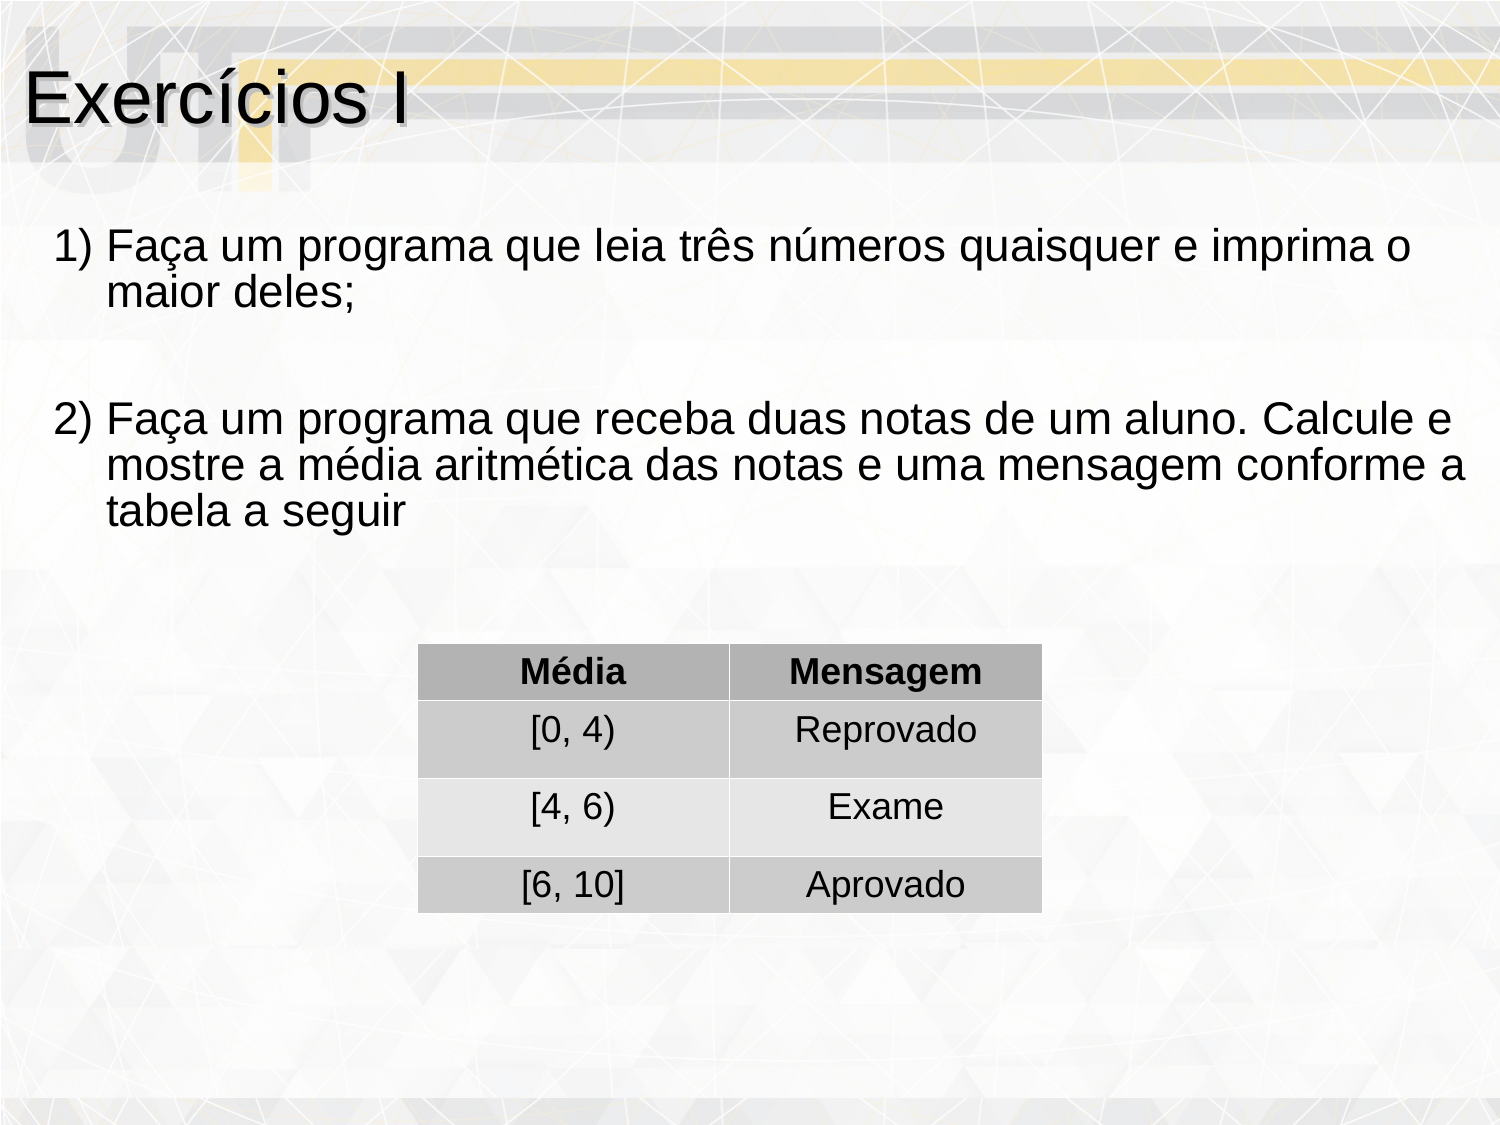

# Exercícios I
Faça um programa que leia três números quaisquer e imprima o maior deles;
Faça um programa que receba duas notas de um aluno. Calcule e mostre a média aritmética das notas e uma mensagem conforme a tabela a seguir
| Média | Mensagem |
| --- | --- |
| [0, 4) | Reprovado |
| [4, 6) | Exame |
| [6, 10] | Aprovado |